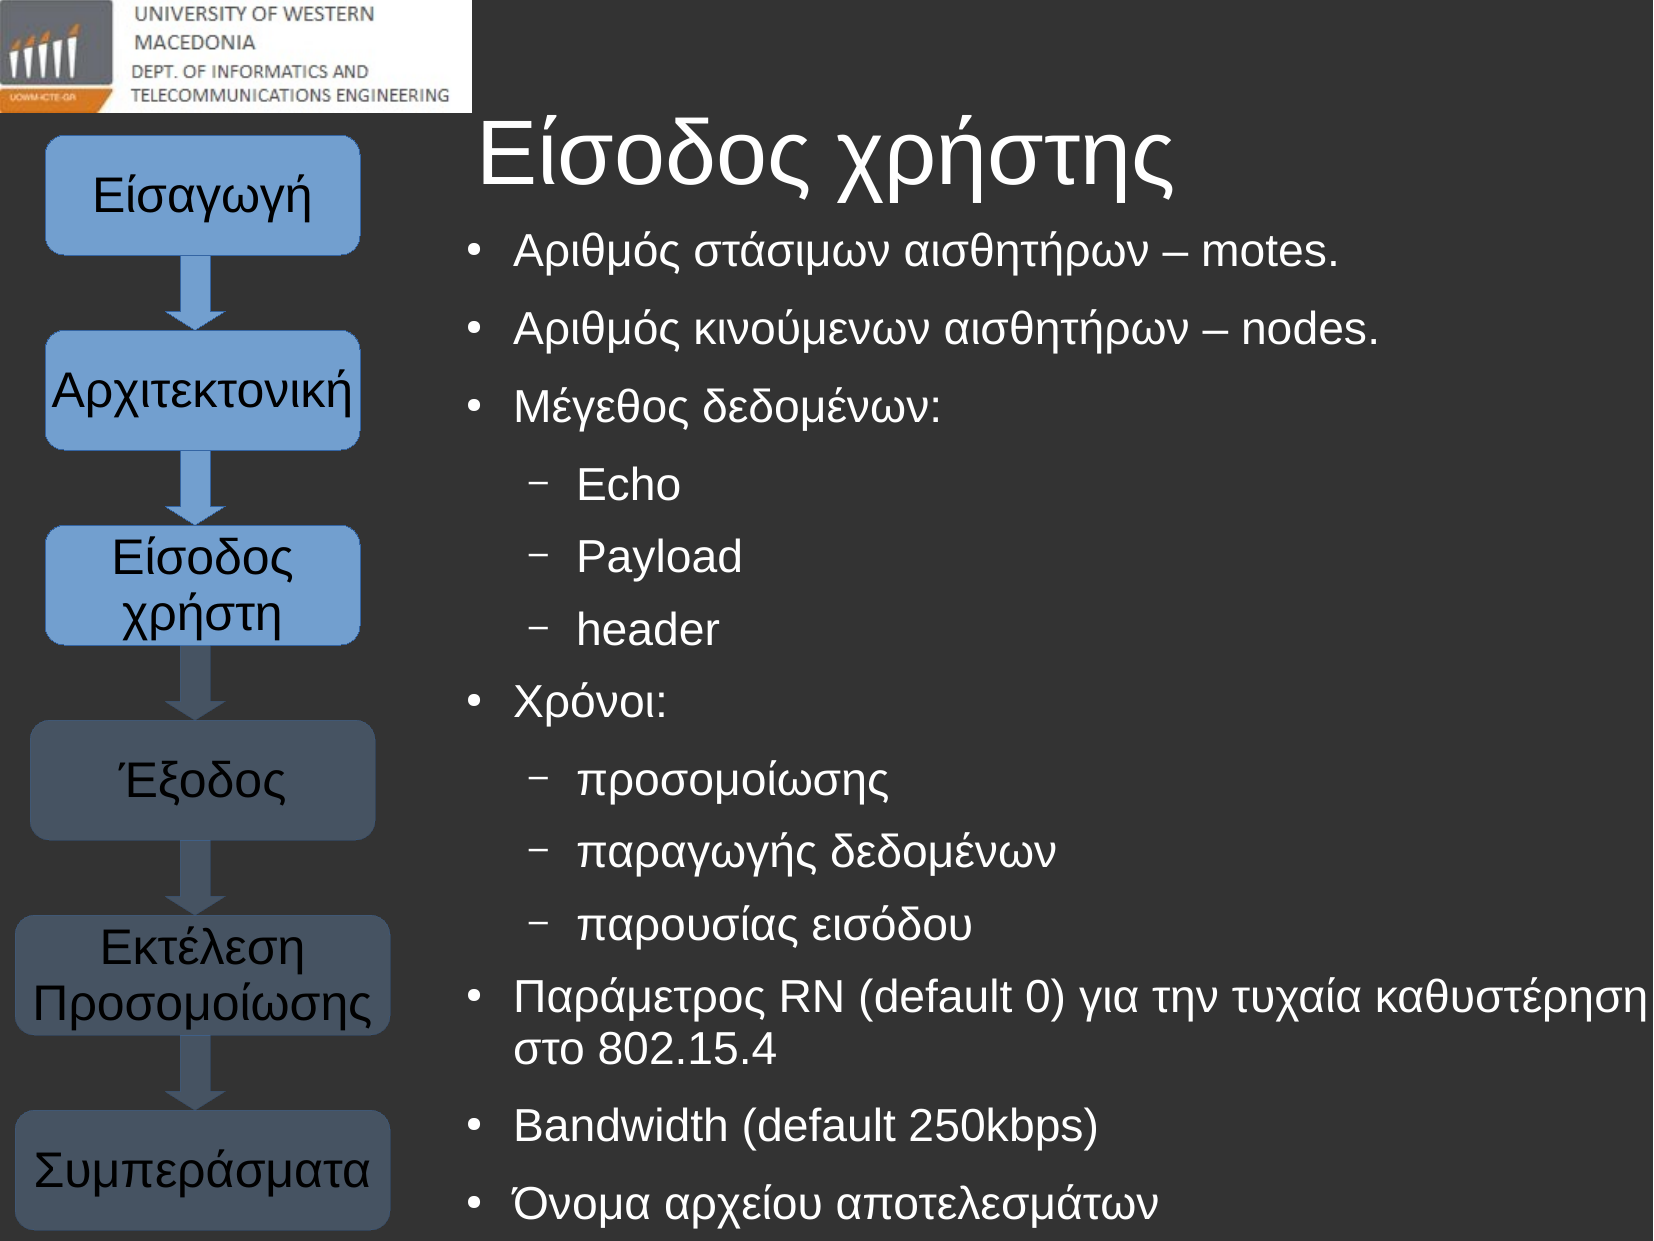

# Είσοδος χρήστης
Είσαγωγή
Αριθμός στάσιμων αισθητήρων – motes.
Αριθμός κινούμενων αισθητήρων – nodes.
Μέγεθος δεδομένων:
Echo
Payload
header
Χρόνοι:
προσομοίωσης
παραγωγής δεδομένων
παρουσίας εισόδου
Παράμετρος RN (default 0) για την τυχαία καθυστέρηση στο 802.15.4
Bandwidth (default 250kbps)
Όνομα αρχείου αποτελεσμάτων
Αρχιτεκτονική
Είσοδος
χρήστη
Έξοδος
Εκτέλεση
Προσομοίωσης
Συμπεράσματα